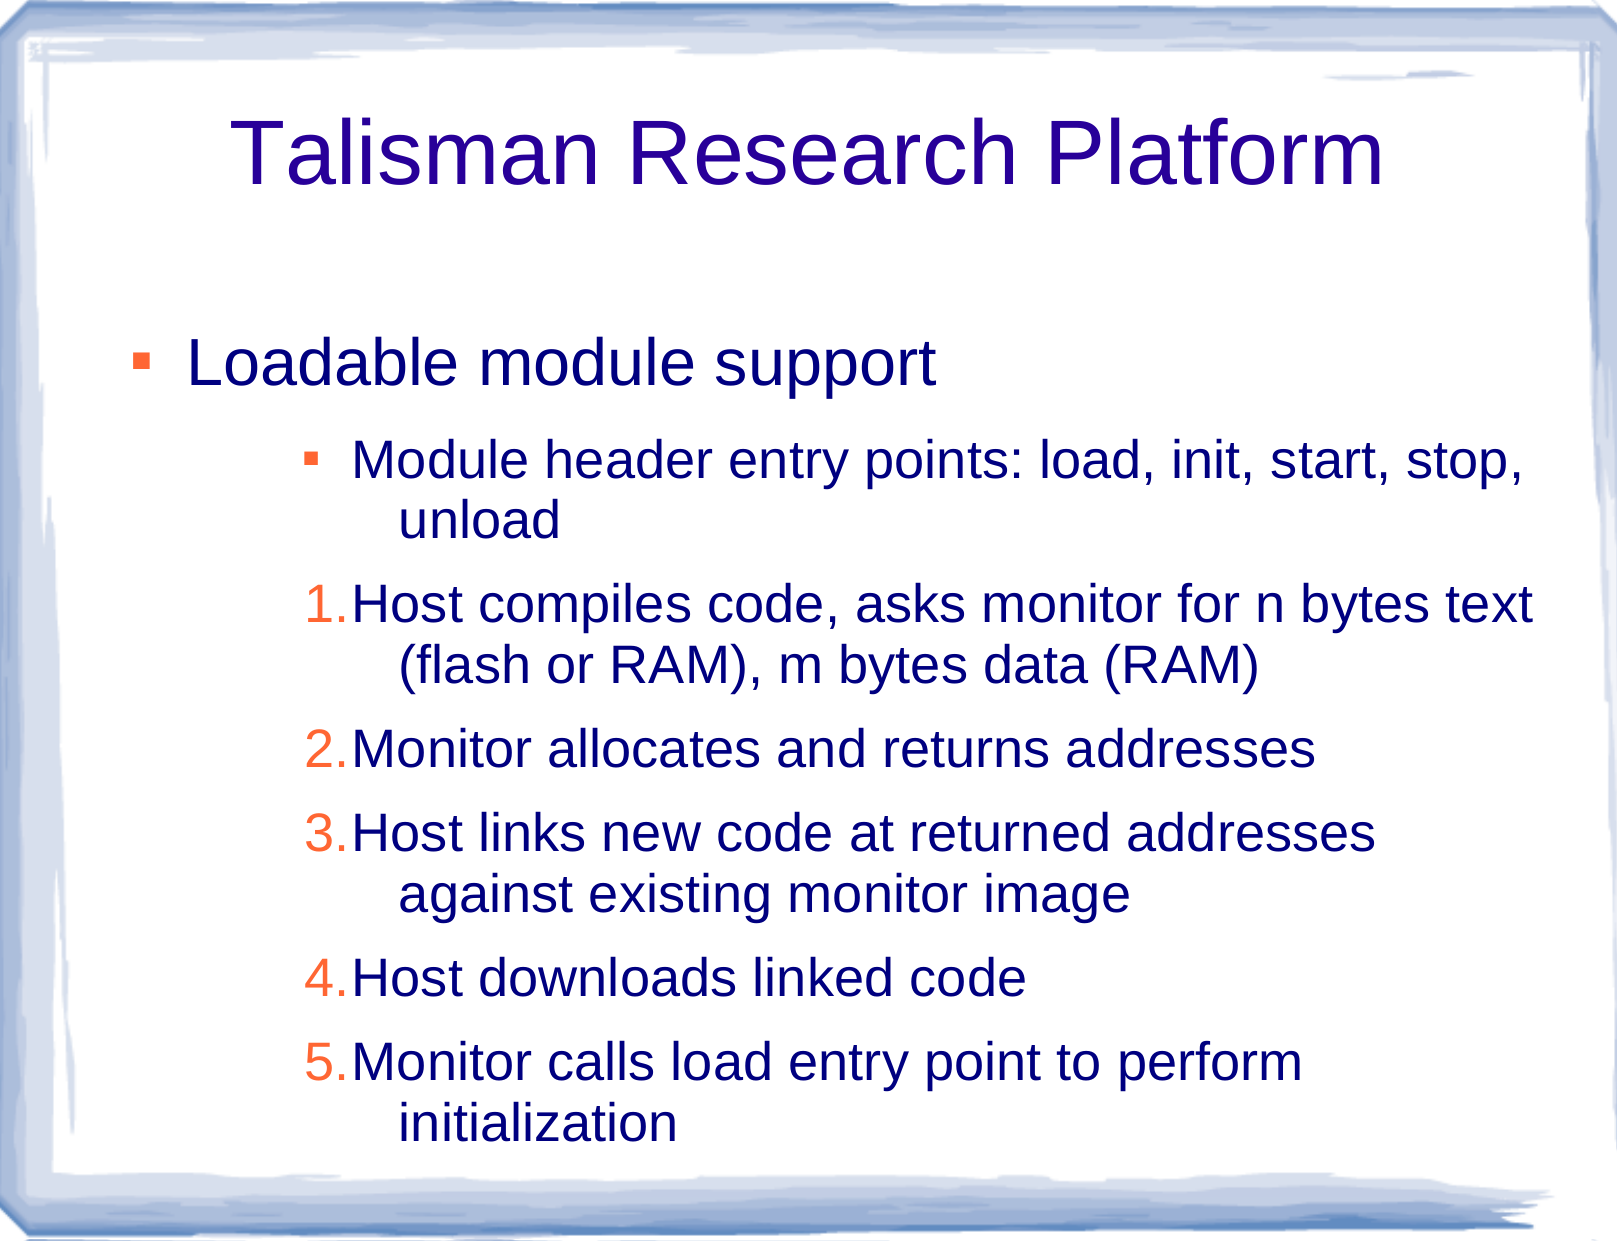

# Talisman Research Platform
Loadable module support
Module header entry points: load, init, start, stop, unload
Host compiles code, asks monitor for n bytes text (flash or RAM), m bytes data (RAM)
Monitor allocates and returns addresses
Host links new code at returned addresses against existing monitor image
Host downloads linked code
Monitor calls load entry point to perform initialization